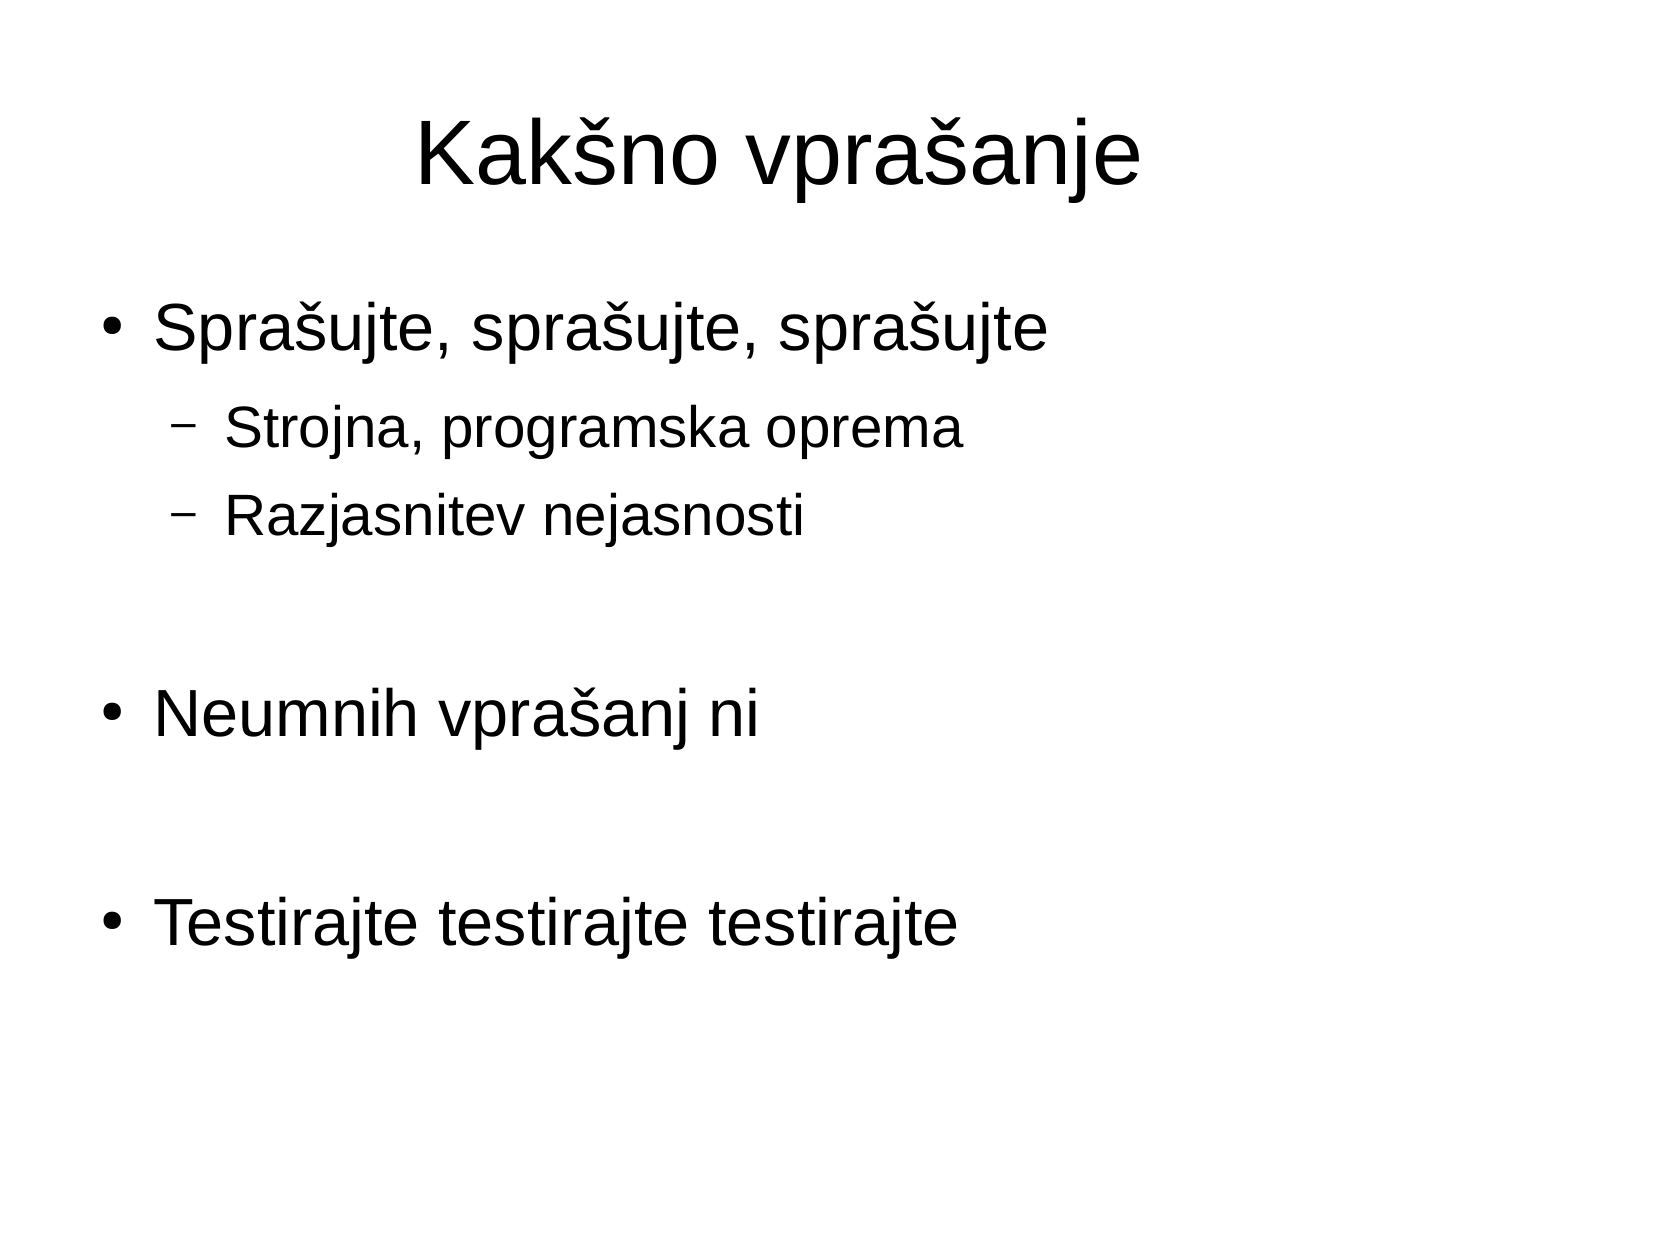

# Kakšno vprašanje
Sprašujte, sprašujte, sprašujte
Strojna, programska oprema
Razjasnitev nejasnosti
Neumnih vprašanj ni
Testirajte testirajte testirajte